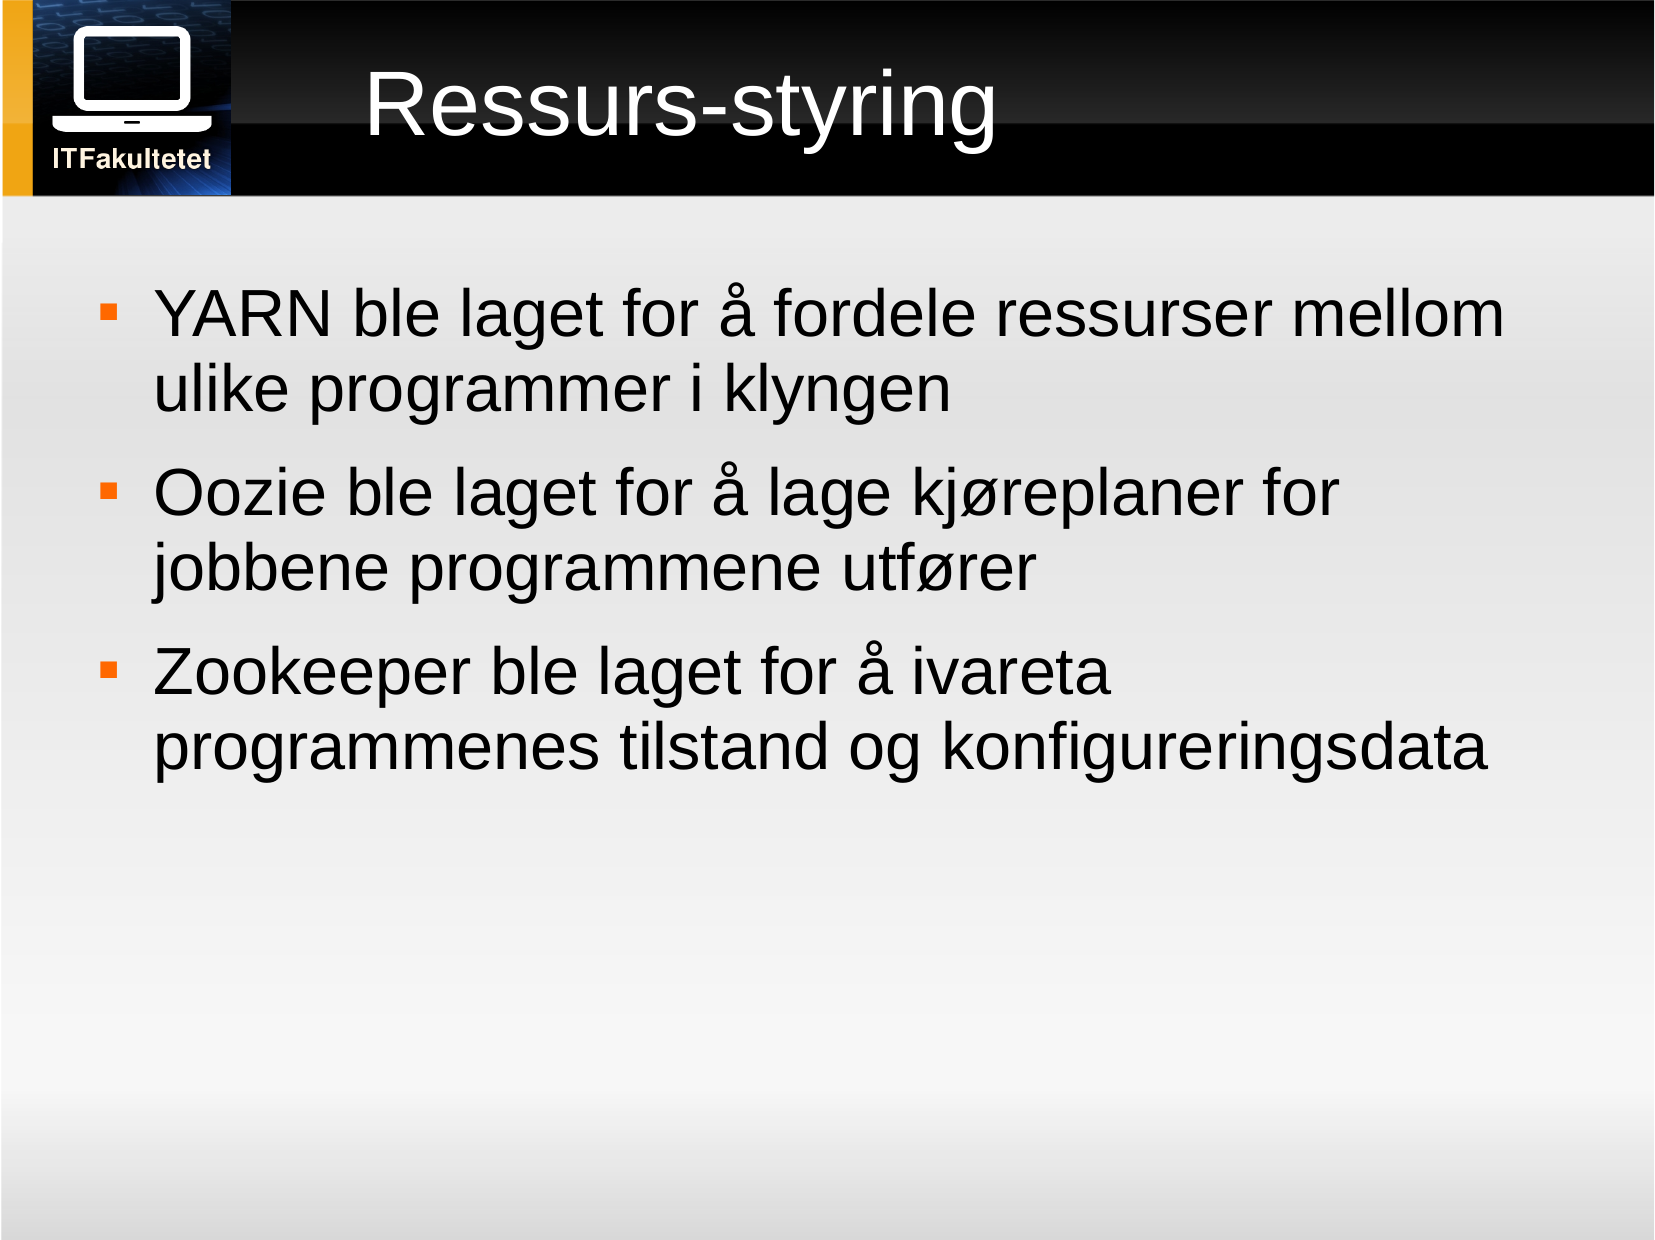

# Ressurs-styring
YARN ble laget for å fordele ressurser mellom ulike programmer i klyngen
Oozie ble laget for å lage kjøreplaner for jobbene programmene utfører
Zookeeper ble laget for å ivareta programmenes tilstand og konfigureringsdata